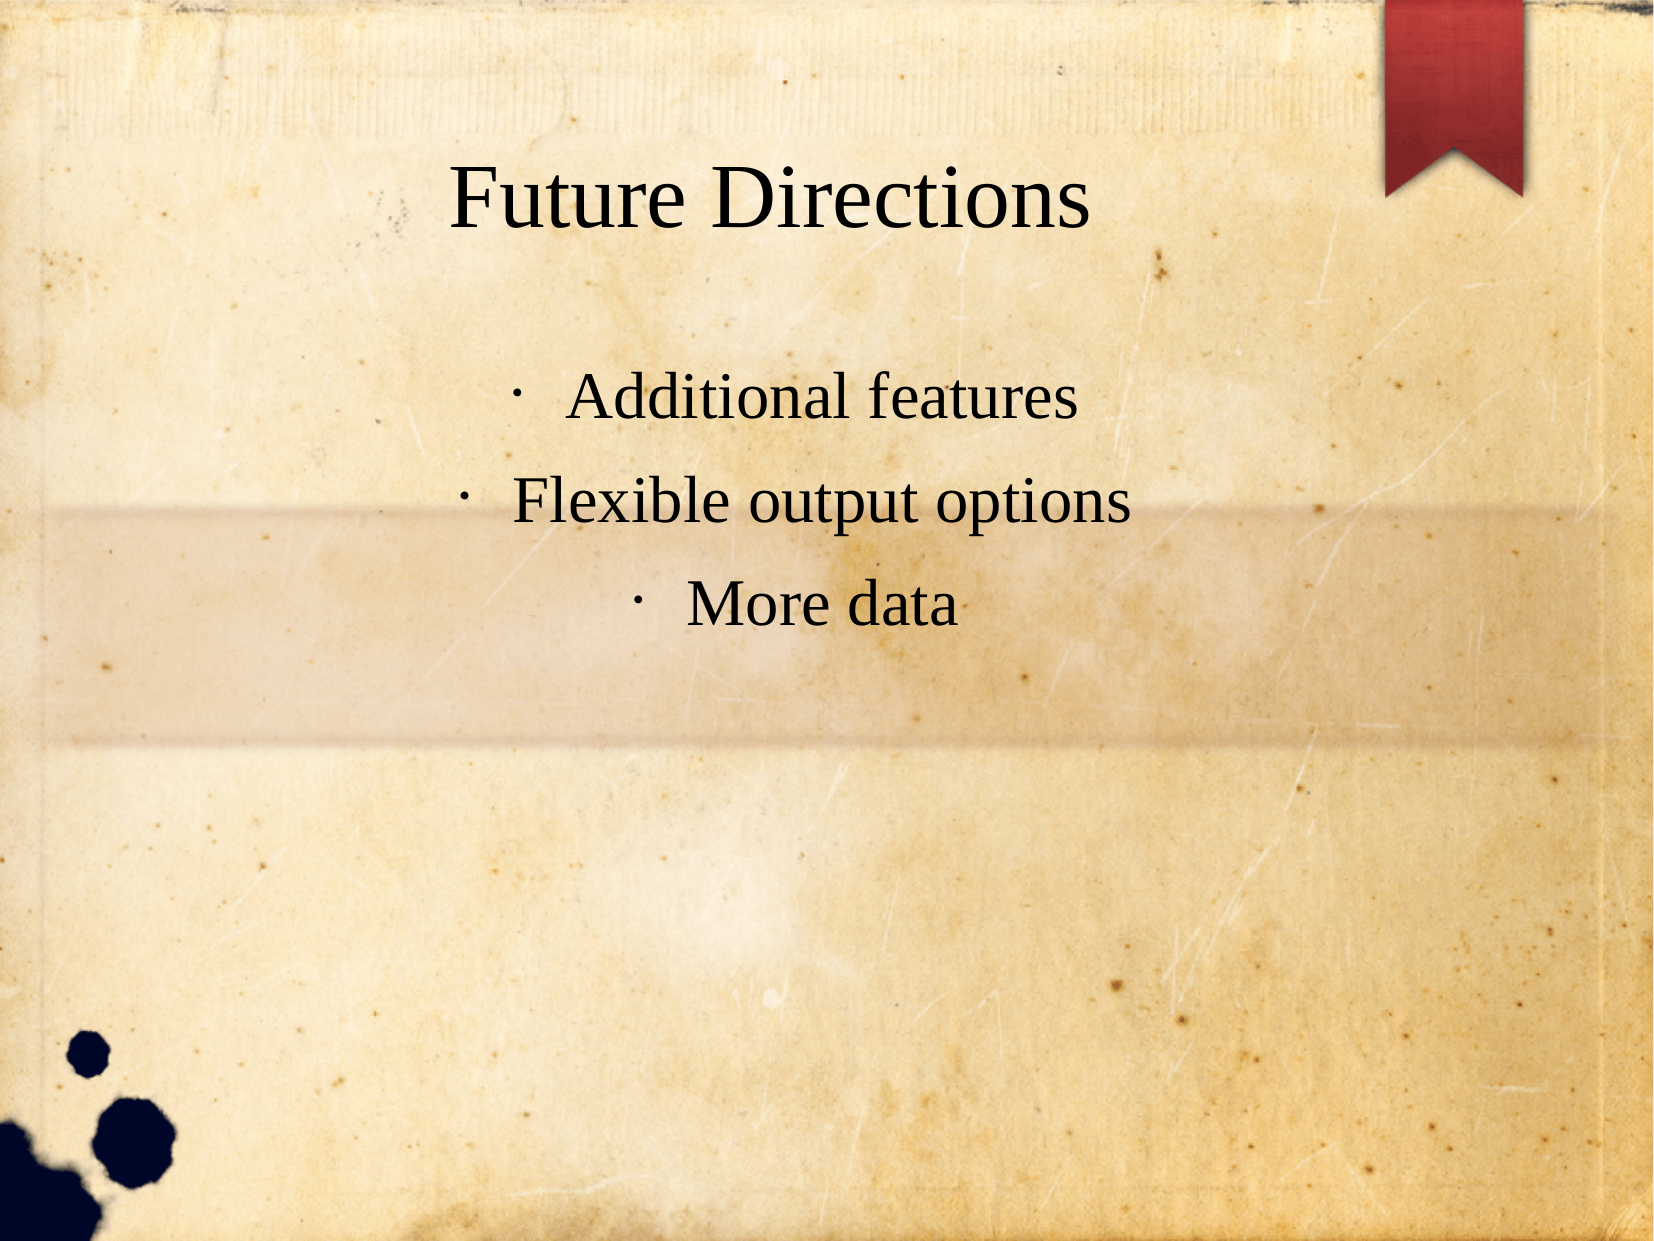

# Future Directions
Additional features
Flexible output options
More data